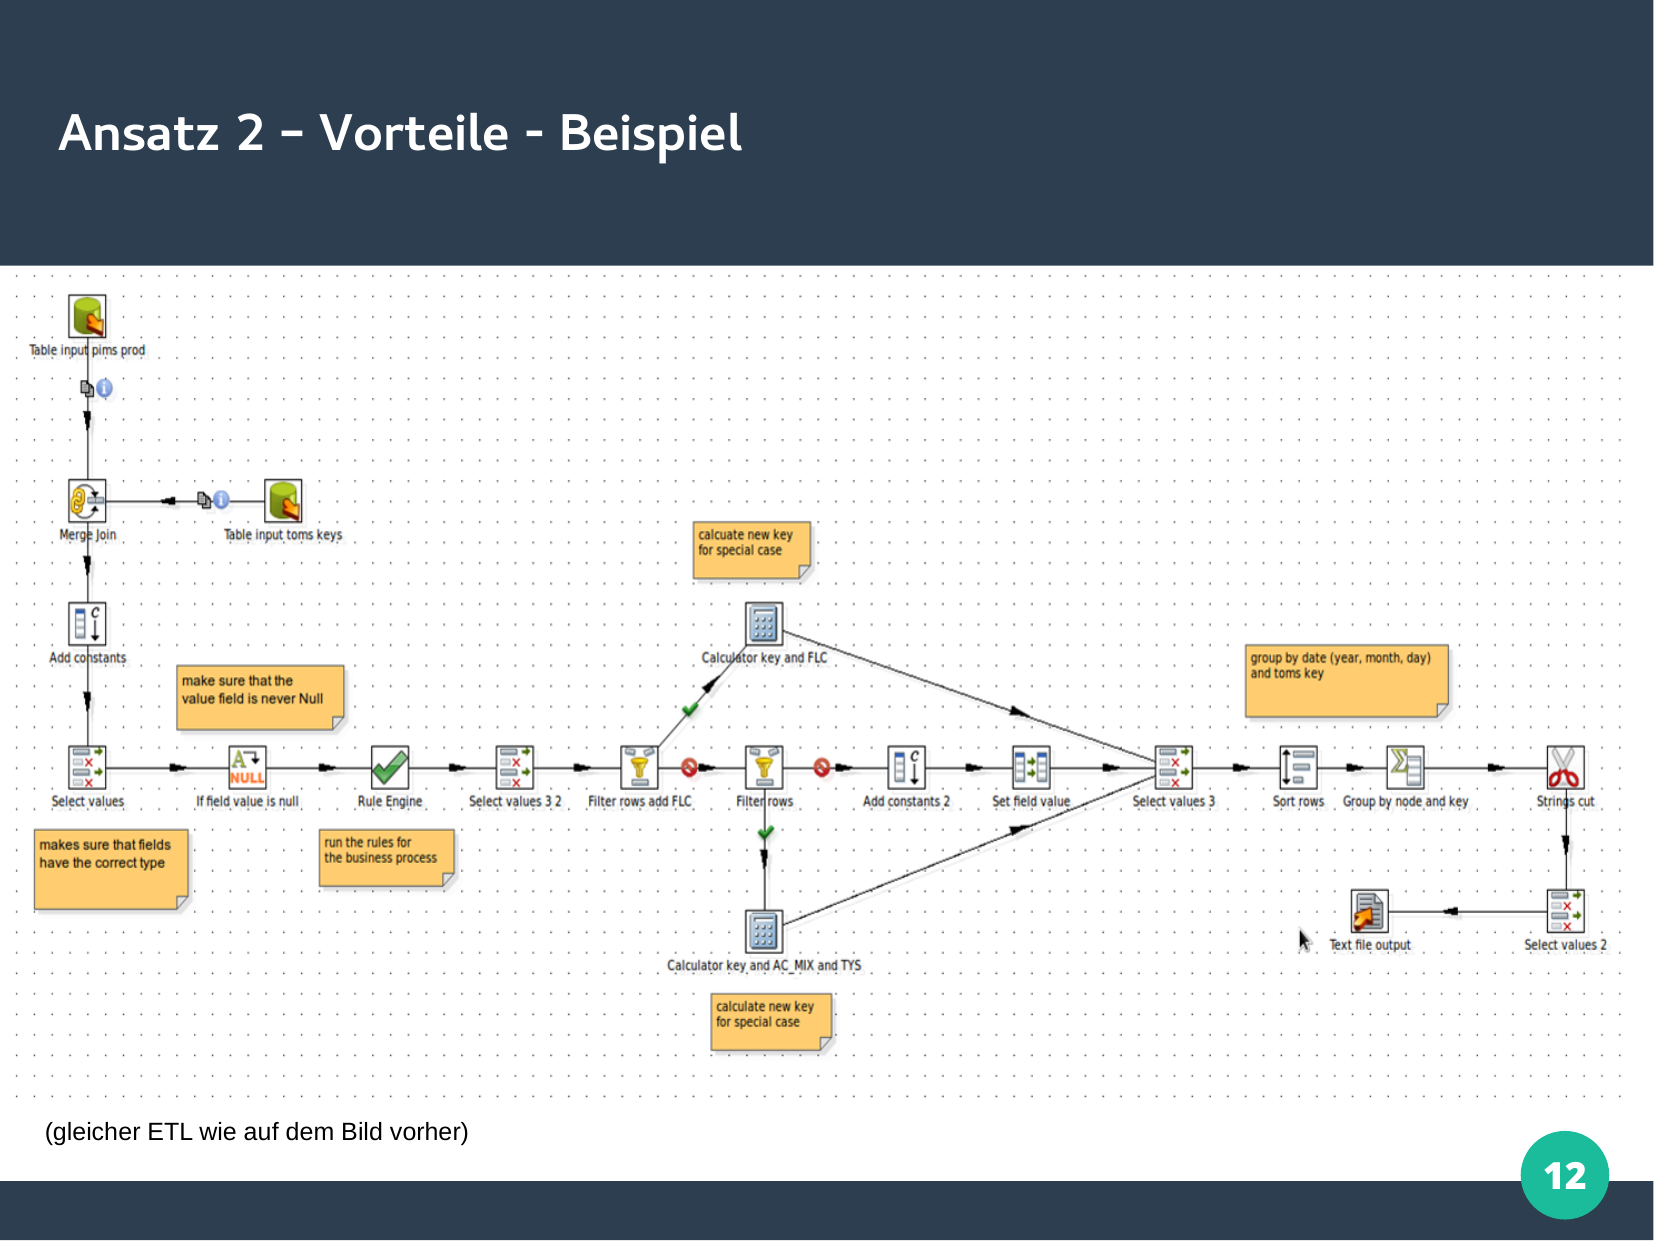

# Ansatz 2 – Vorteile - Beispiel
(gleicher ETL wie auf dem Bild vorher)
12